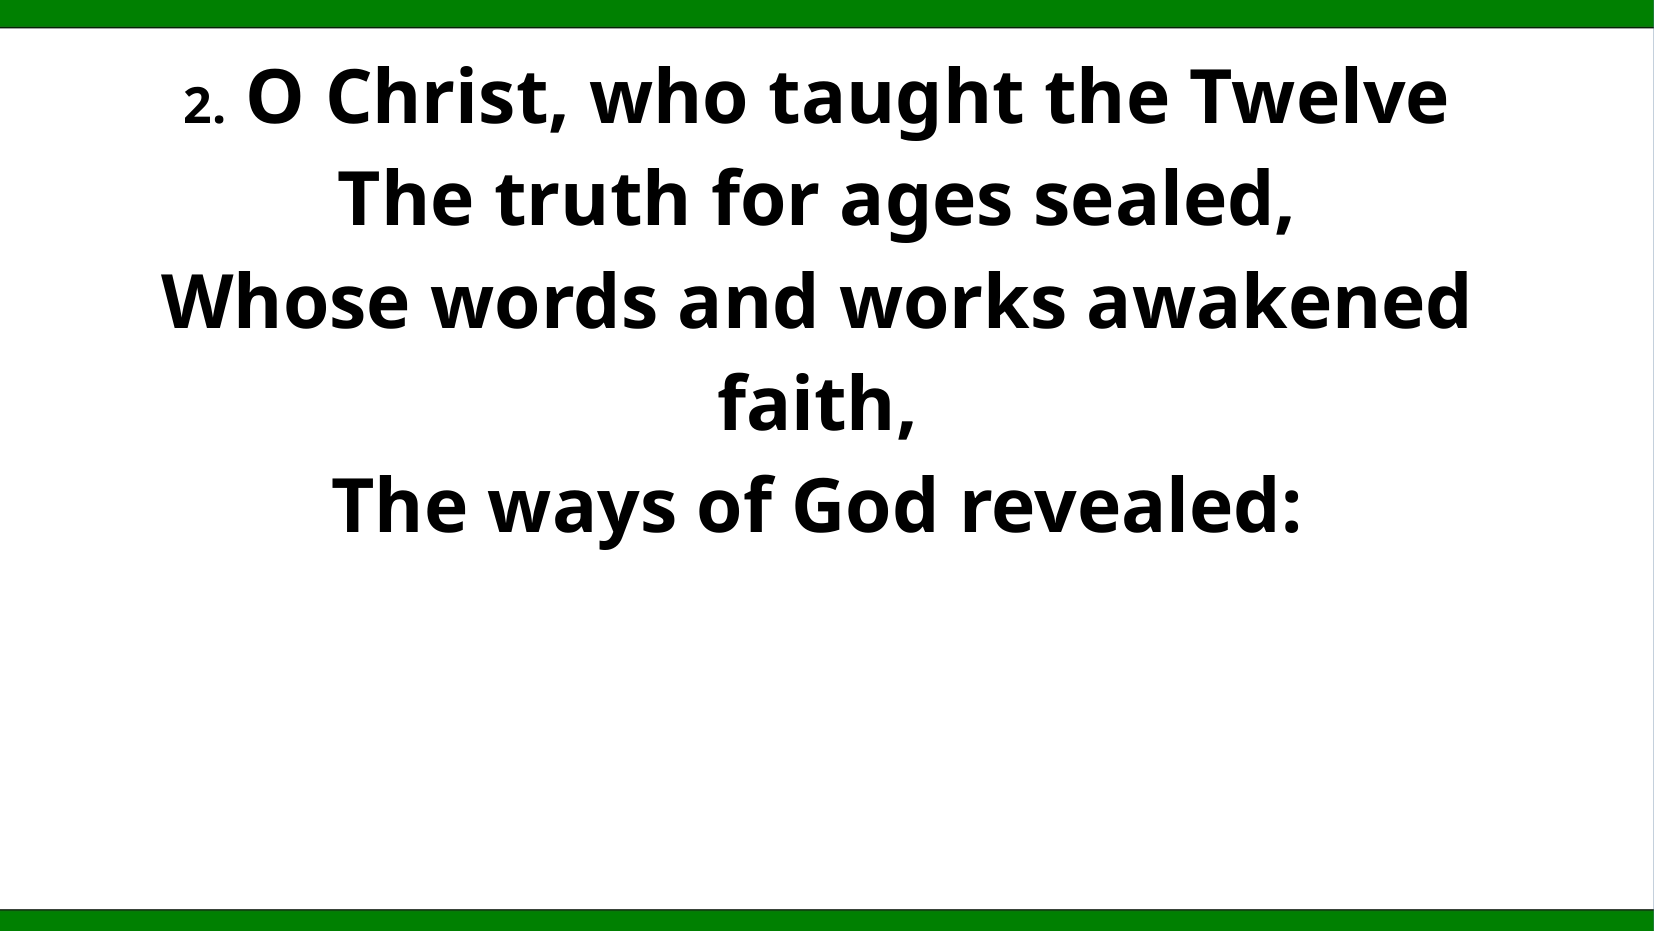

2. O Christ, who taught the Twelve
The truth for ages sealed,
Whose words and works awakened faith,
The ways of God revealed: